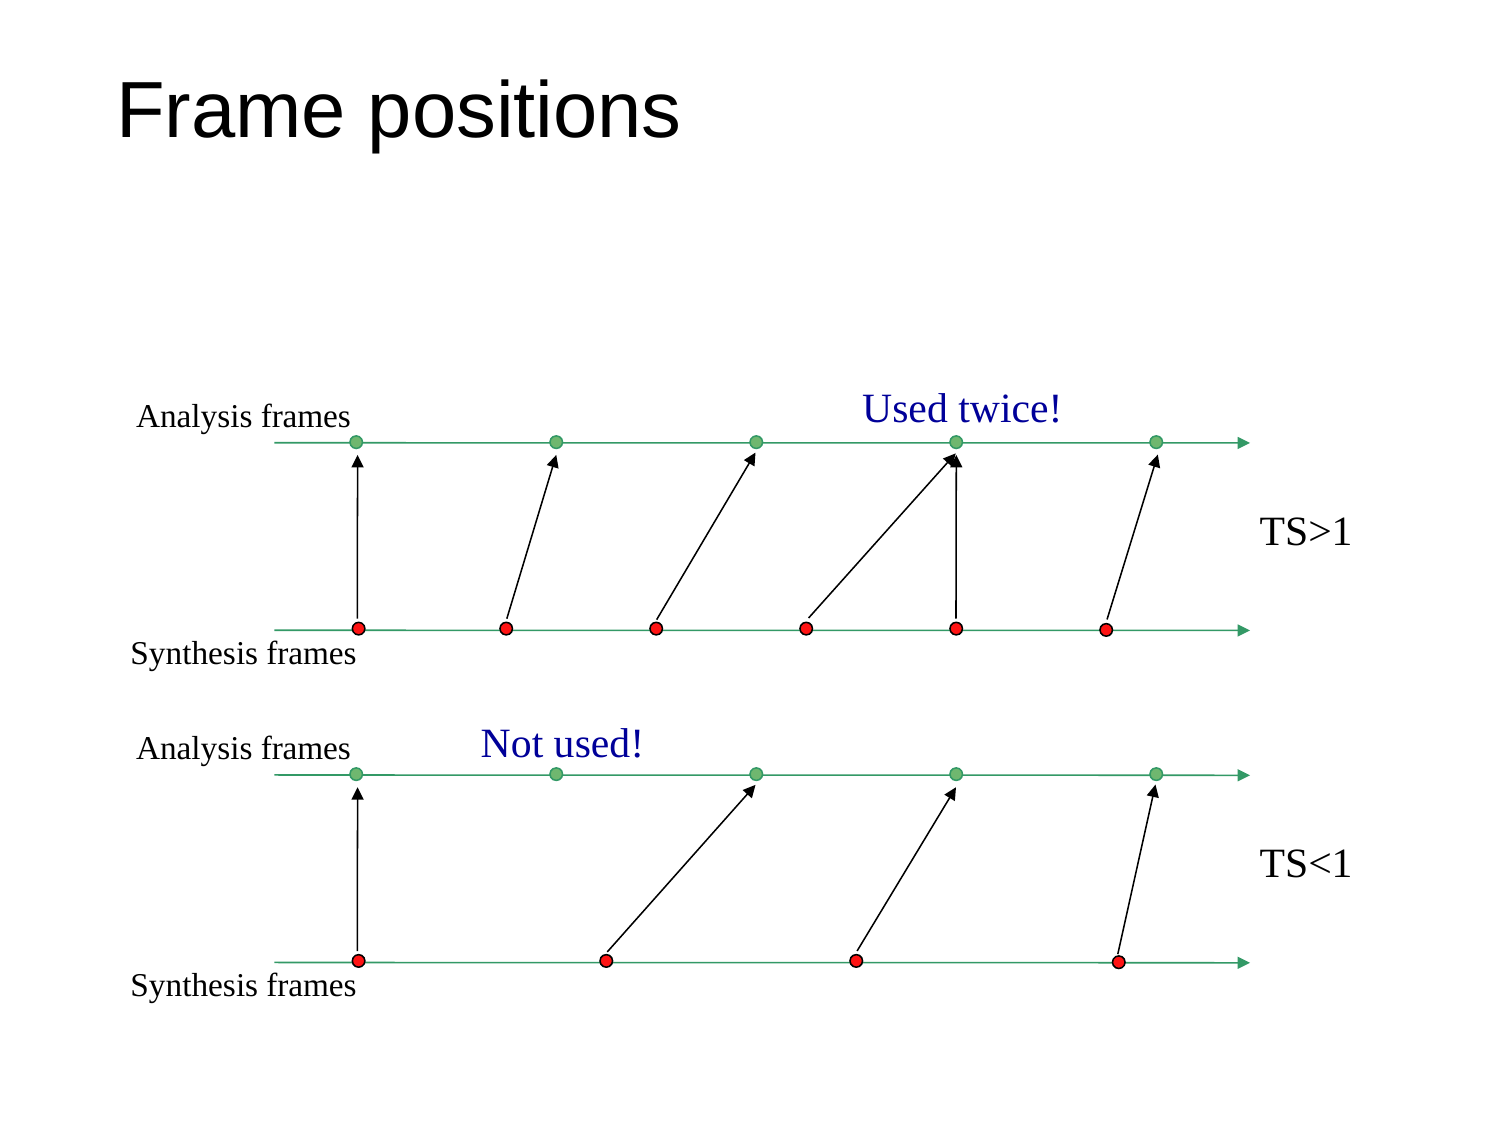

# Frame positions
Used twice!
Analysis frames
TS>1
Synthesis frames
Not used!
Analysis frames
TS<1
Synthesis frames